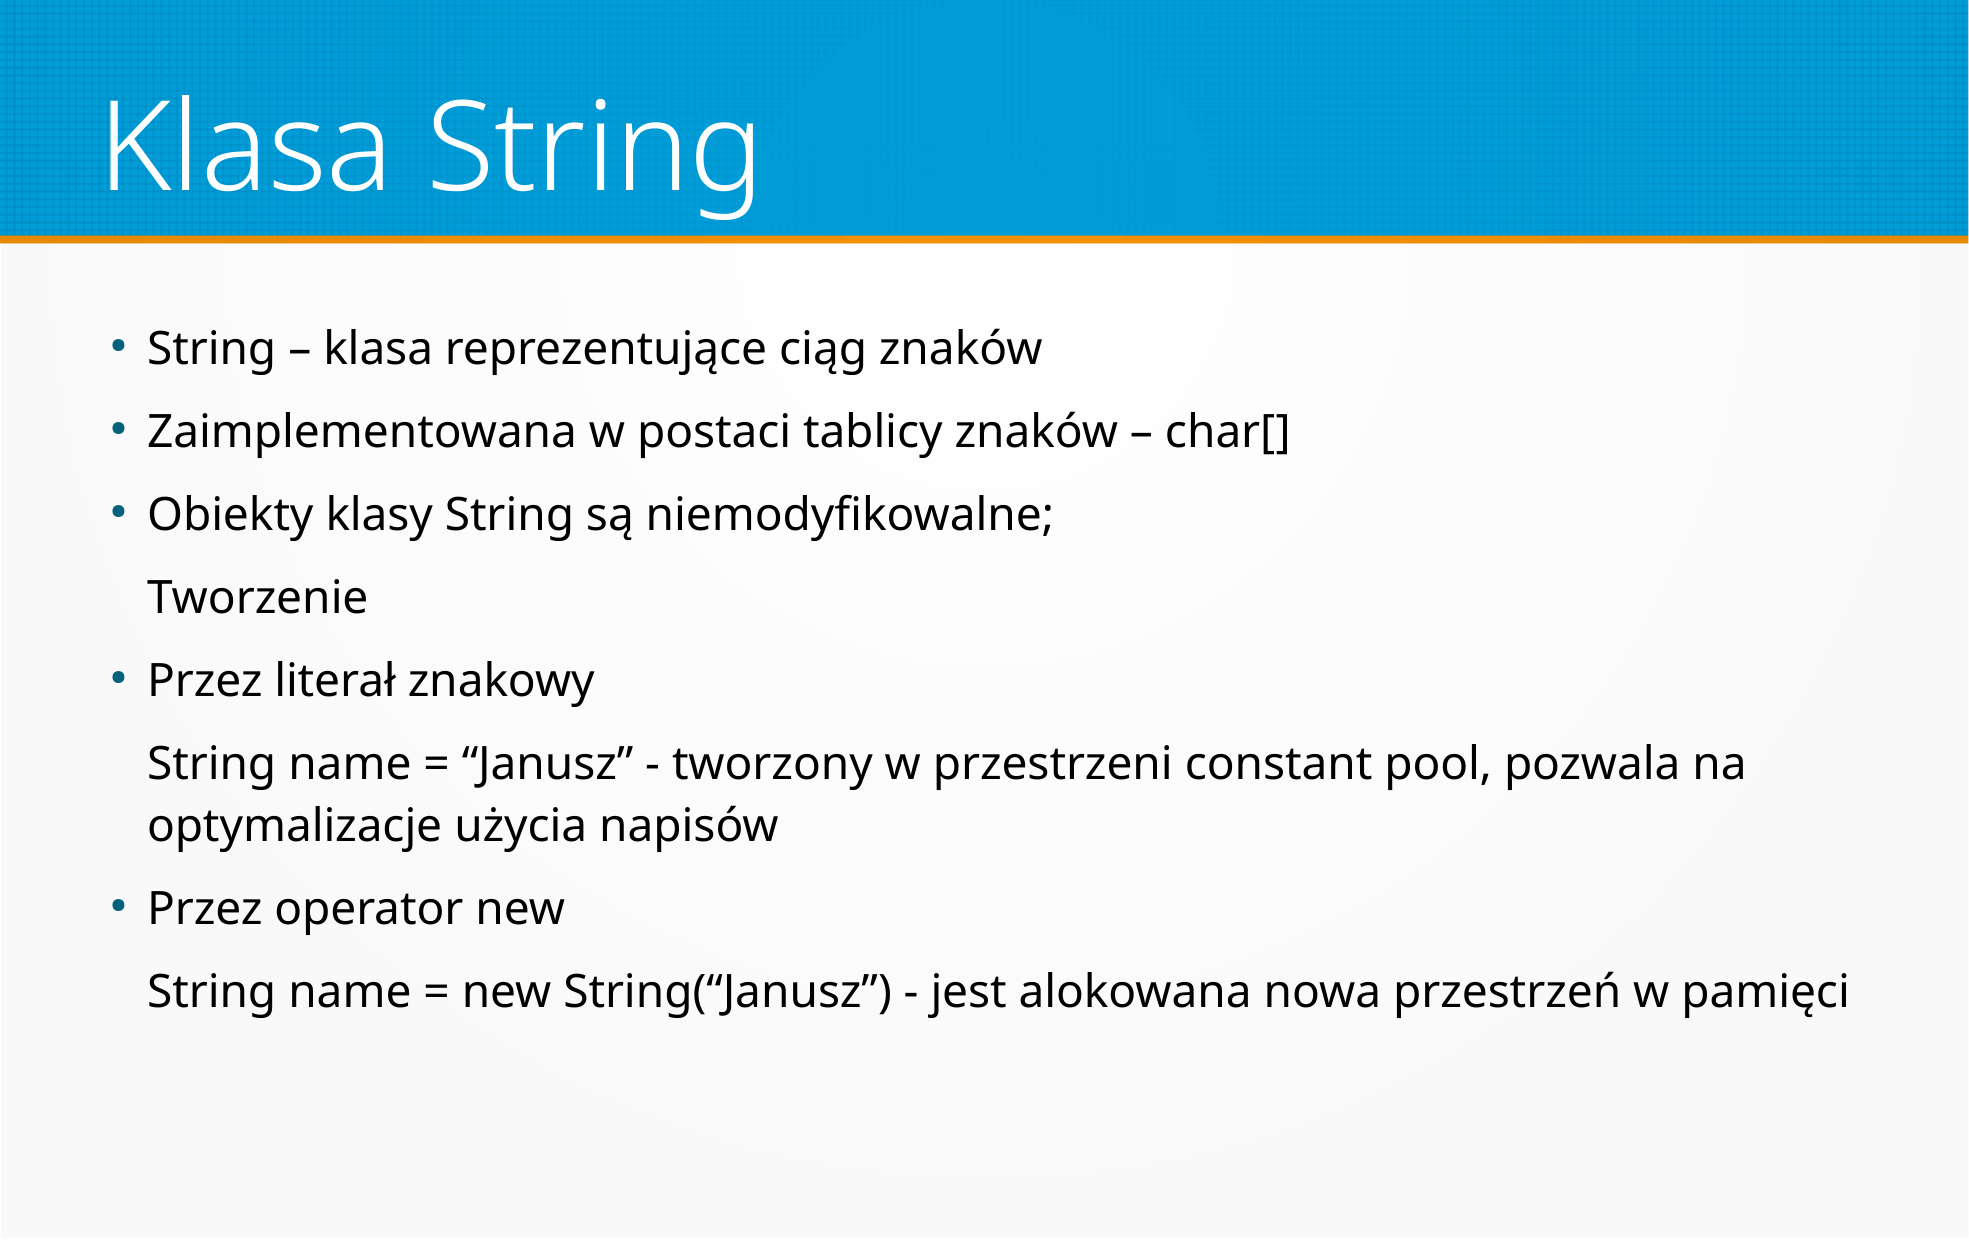

# Klasa String
String – klasa reprezentujące ciąg znaków
Zaimplementowana w postaci tablicy znaków – char[]
Obiekty klasy String są niemodyfikowalne;
Tworzenie
Przez literał znakowy
String name = “Janusz” - tworzony w przestrzeni constant pool, pozwala na optymalizacje użycia napisów
Przez operator new
String name = new String(“Janusz”) - jest alokowana nowa przestrzeń w pamięci